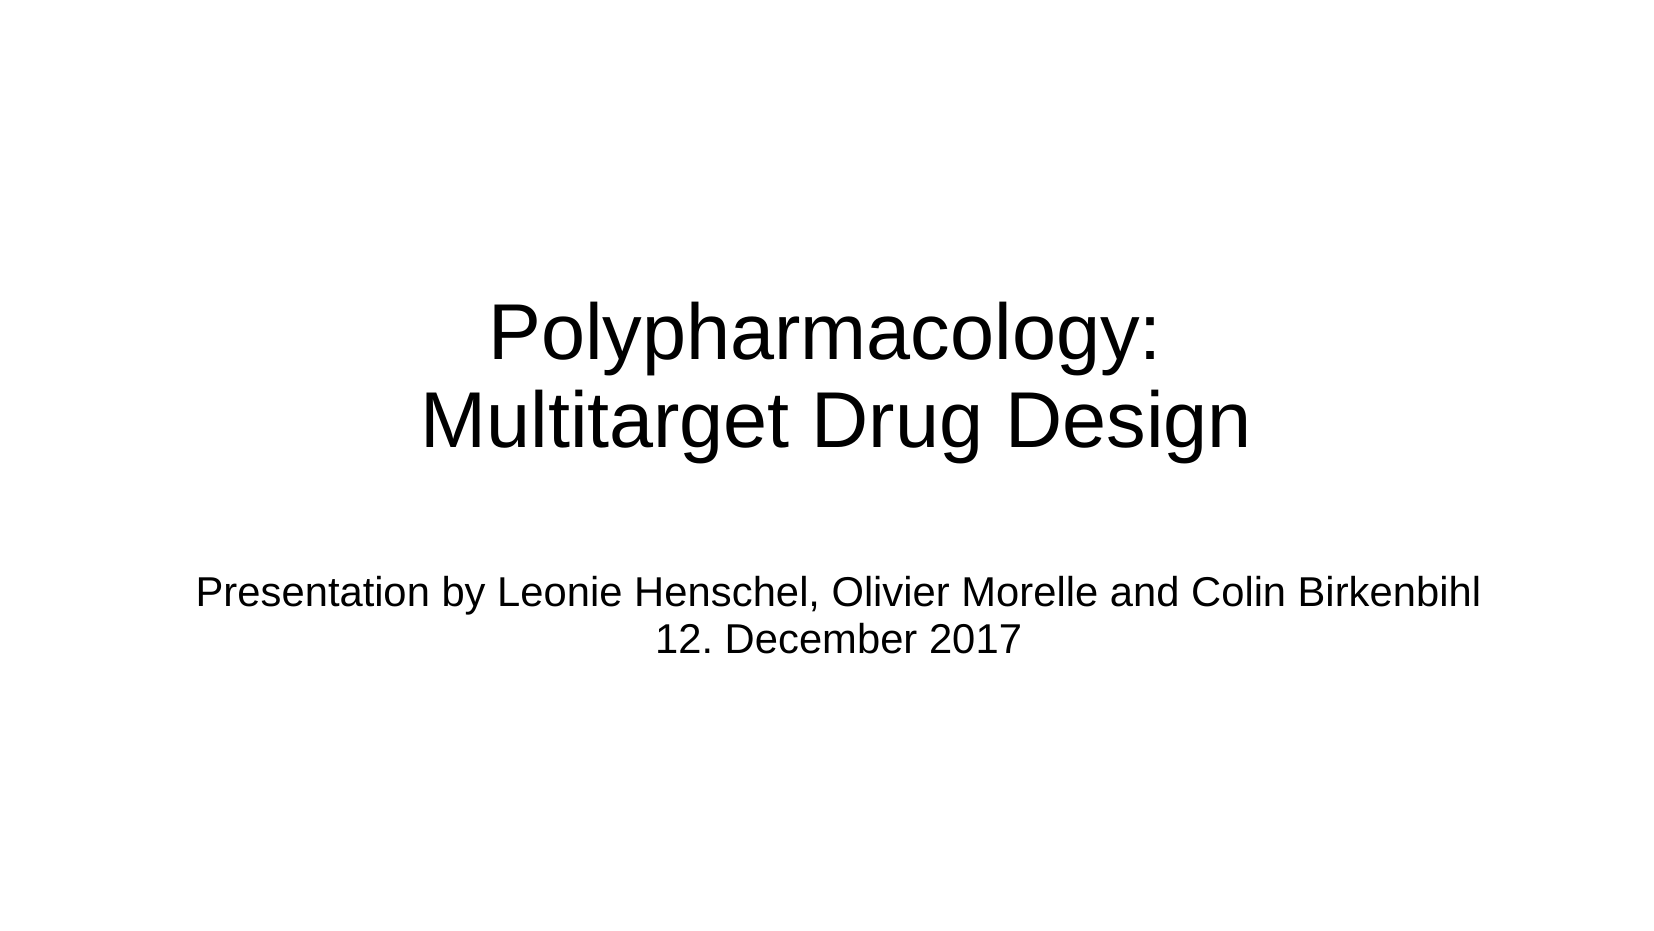

# Polypharmacology:
 Multitarget Drug Design
Presentation by Leonie Henschel, Olivier Morelle and Colin Birkenbihl
12. December 2017